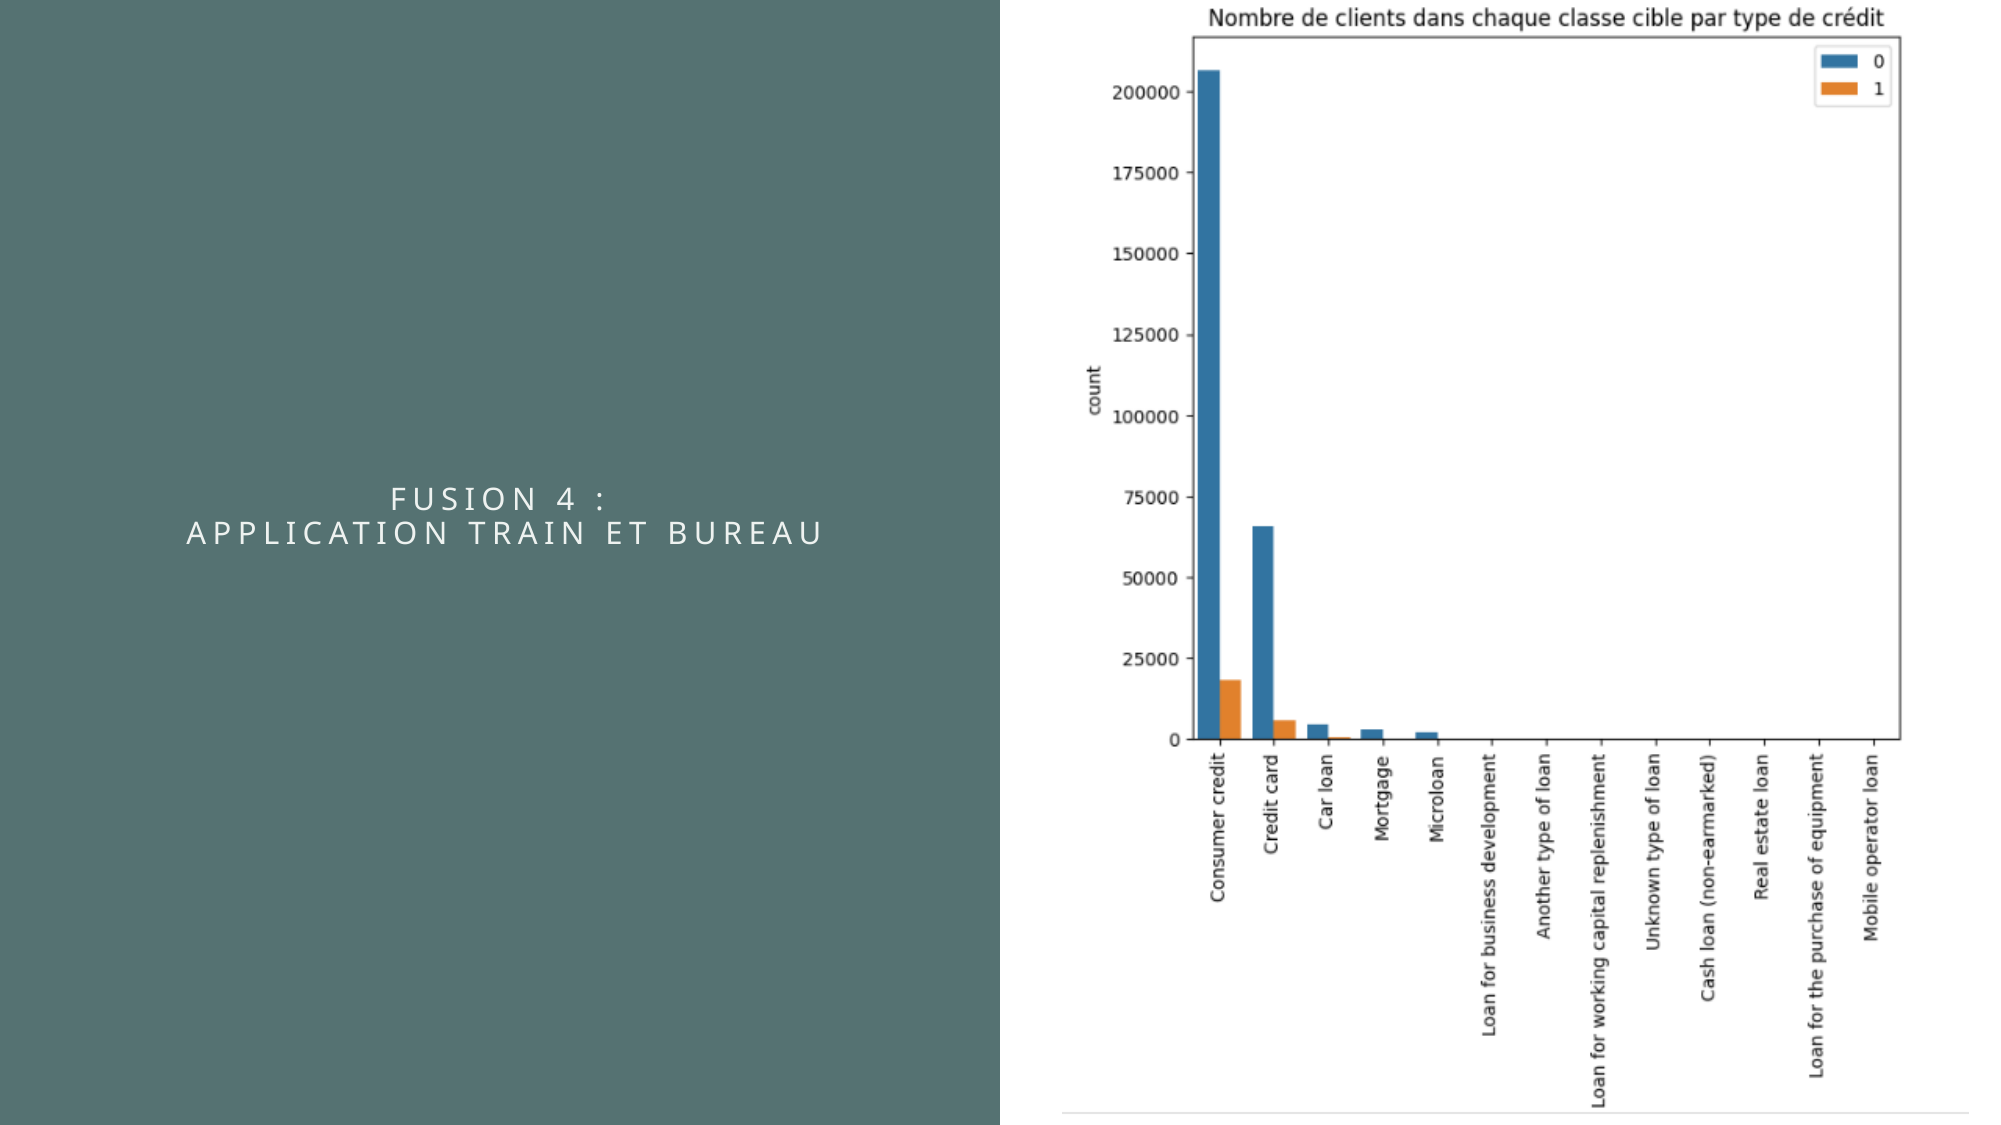

# Fusion 4 : Application train et Bureau